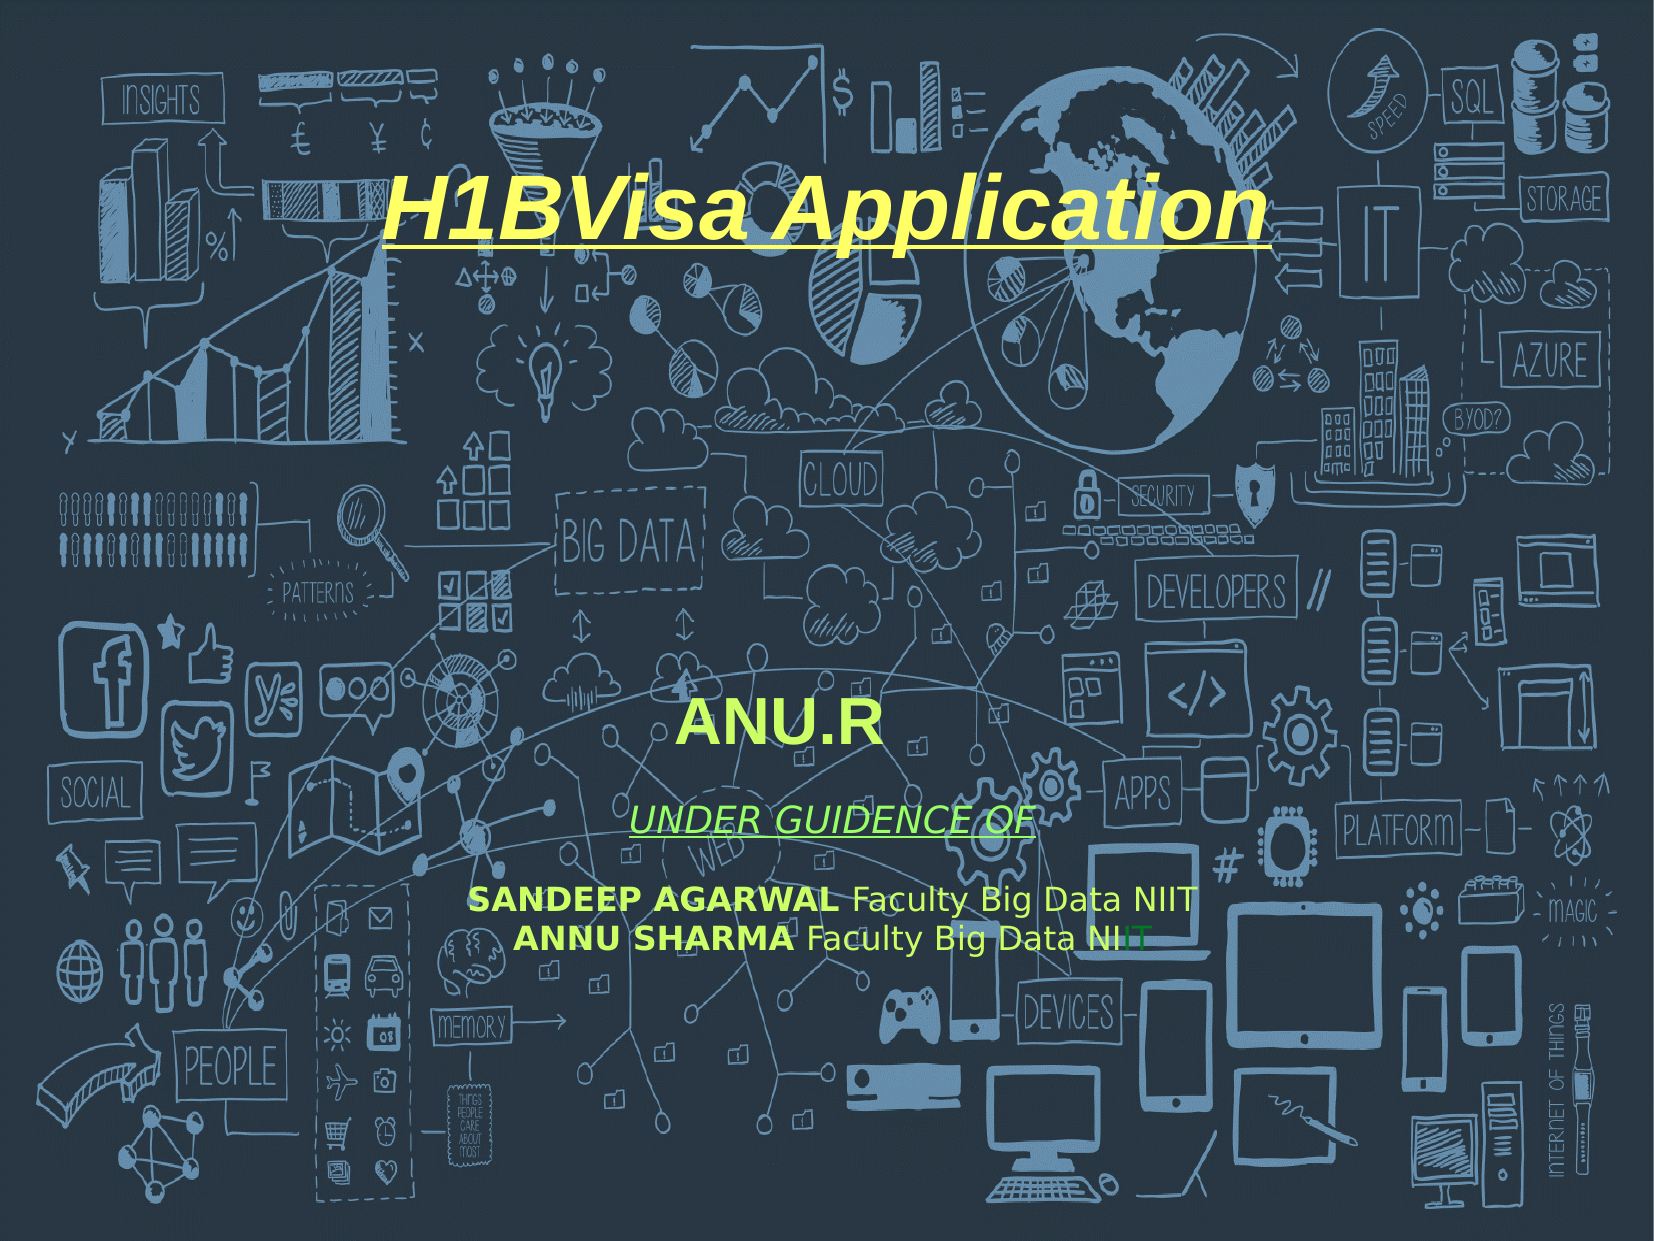

# H1BVisa Application
ANU.R
UNDER GUIDENCE OF
SANDEEP AGARWAL Faculty Big Data NIIT
ANNU SHARMA Faculty Big Data NIIT